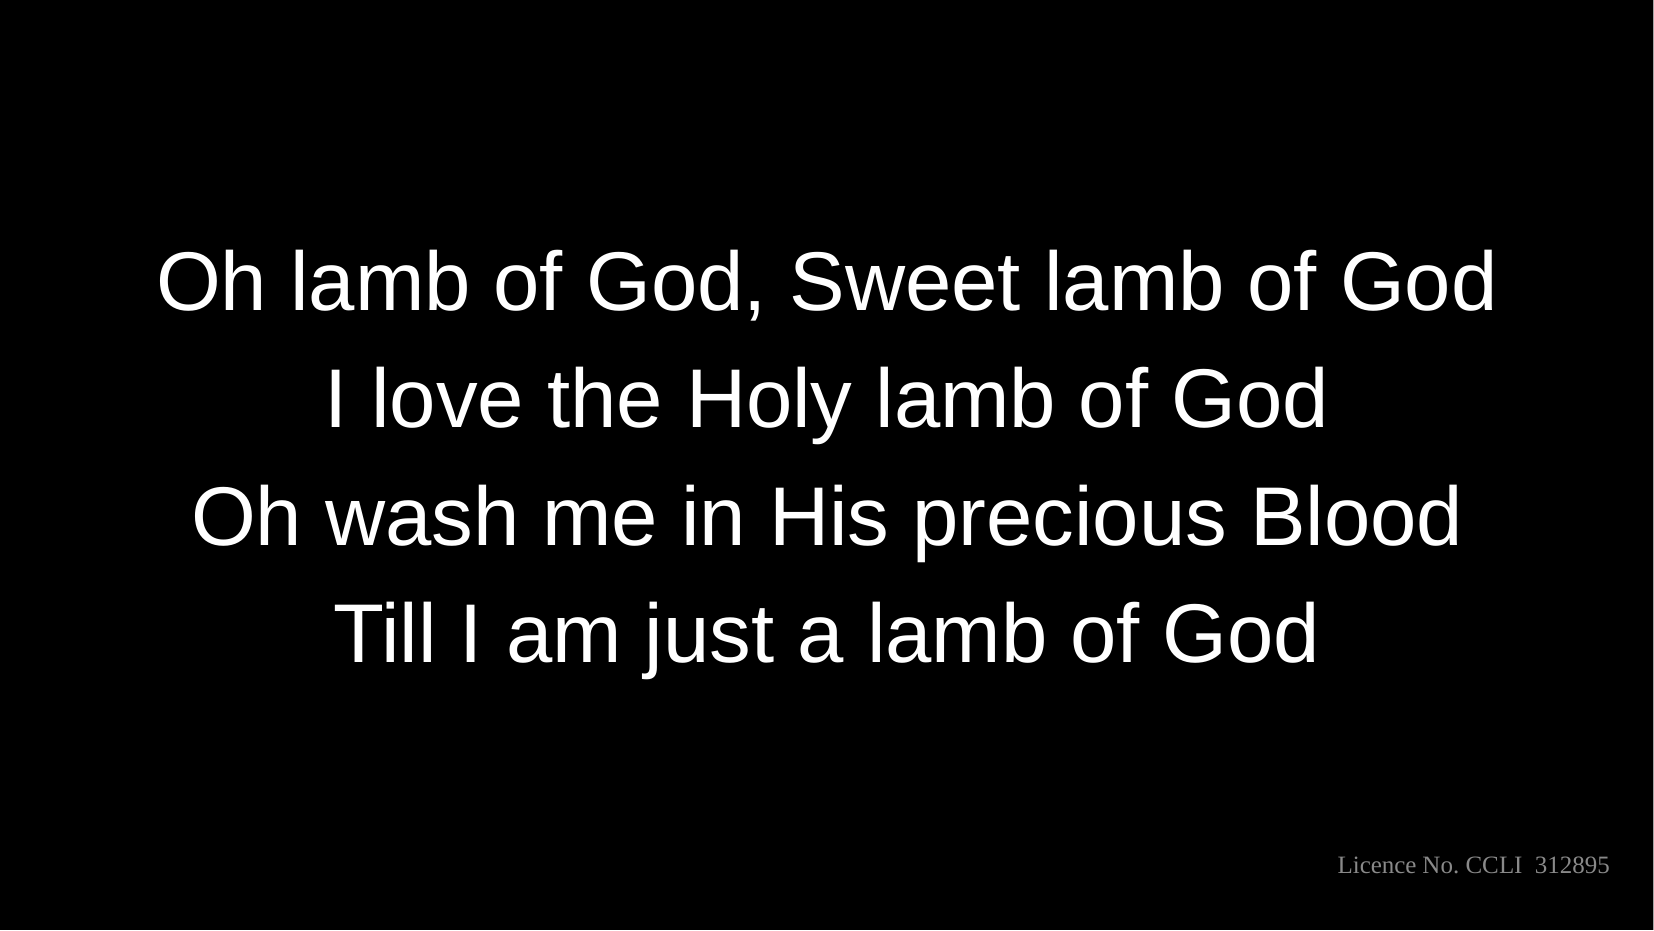

Oh lamb of God, Sweet lamb of God
I love the Holy lamb of God
Oh wash me in His precious Blood
Till I am just a lamb of God
Licence No. CCLI 312895